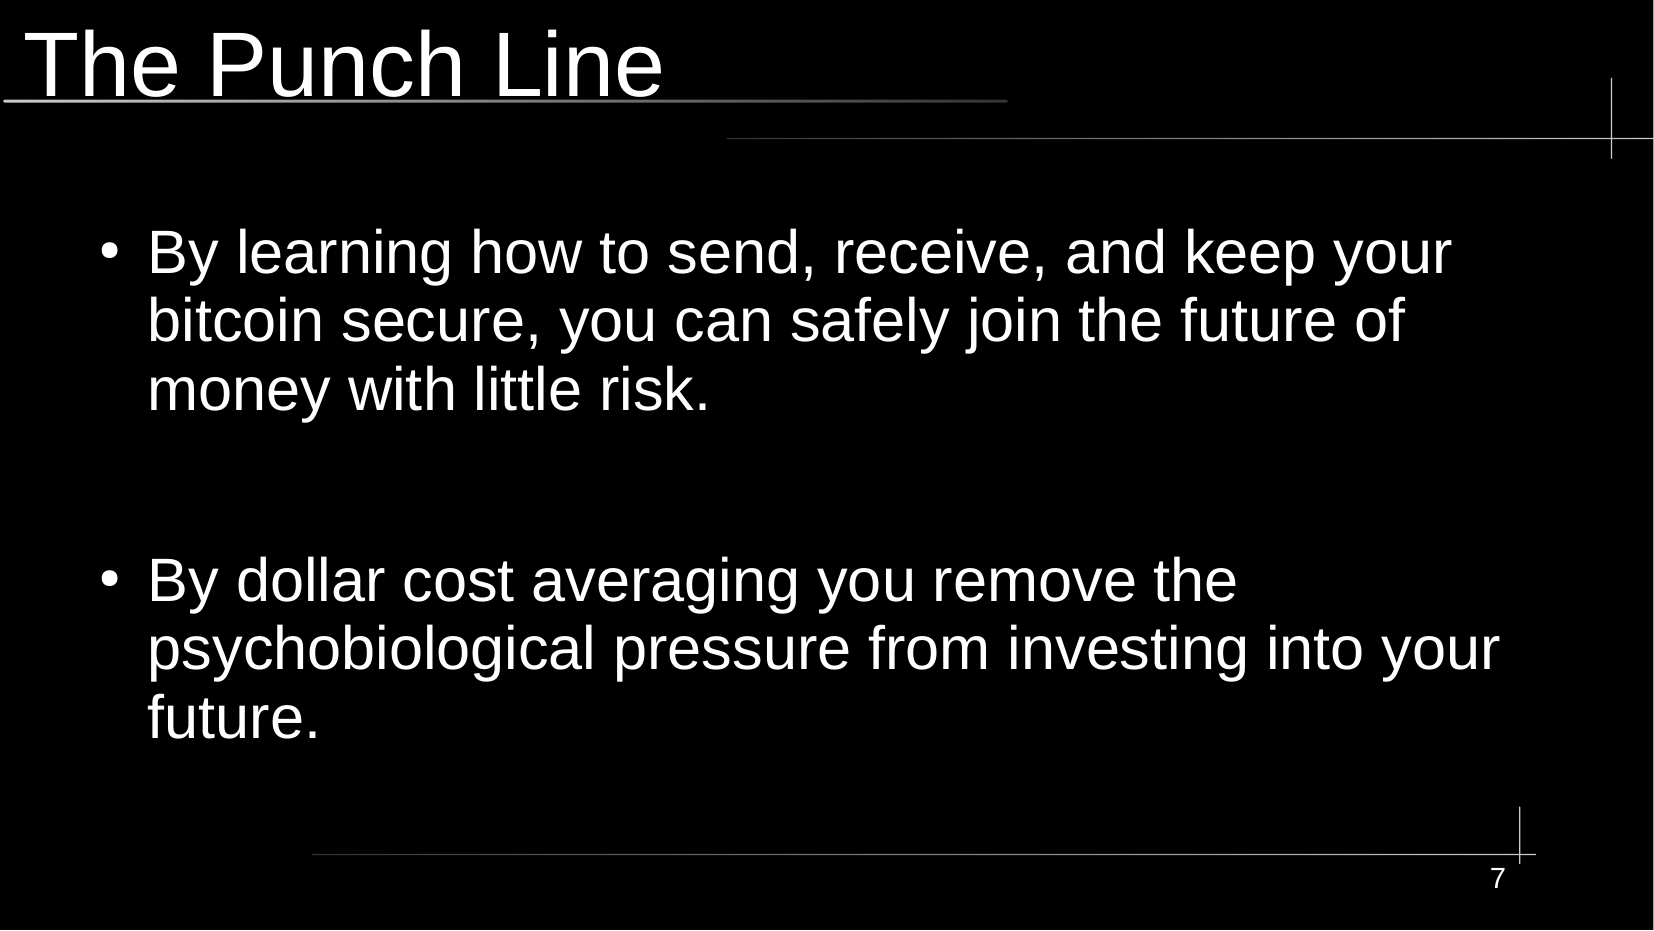

# The Punch Line
By learning how to send, receive, and keep your bitcoin secure, you can safely join the future of money with little risk.
By dollar cost averaging you remove the psychobiological pressure from investing into your future.
7